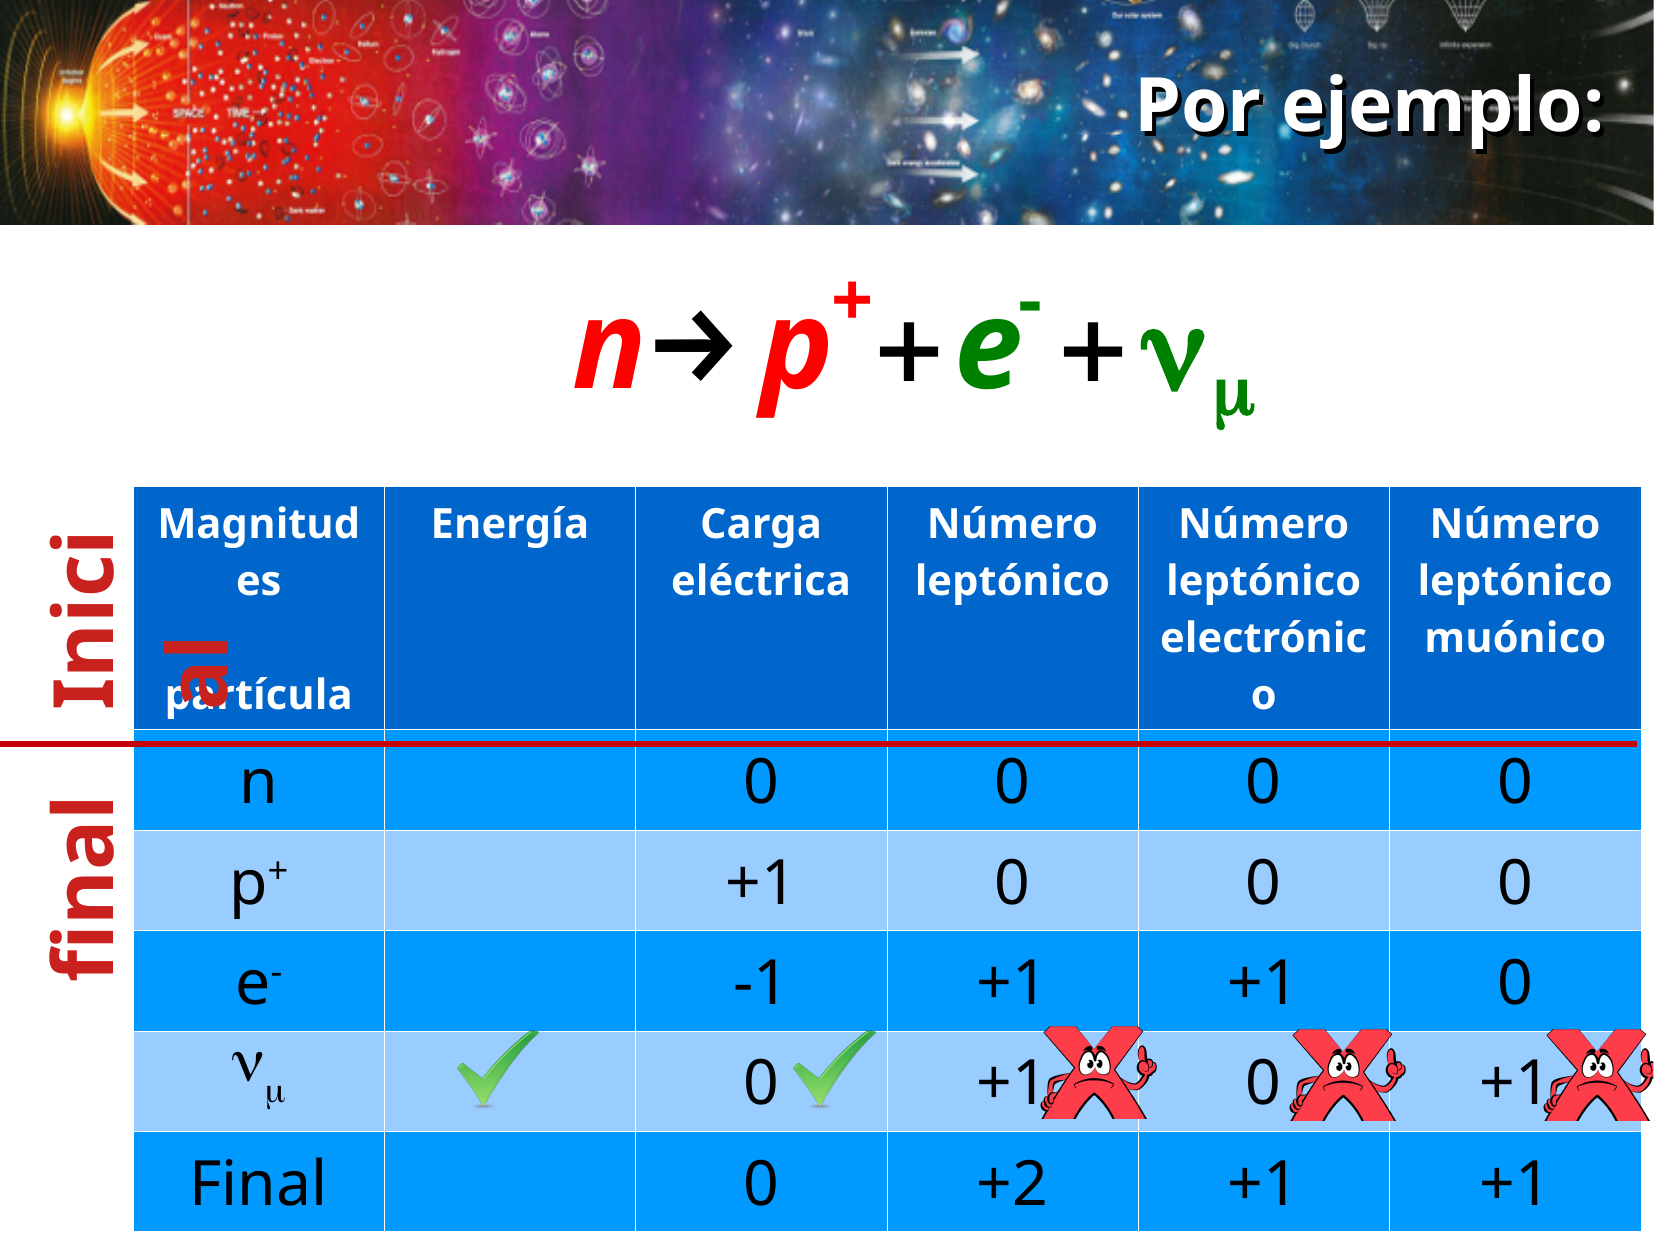

# Por ejemplo:
Inicial
| Magnitudes partícula | Energía | Carga eléctrica | Número leptónico | Número leptónico electrónico | Número leptónico muónico |
| --- | --- | --- | --- | --- | --- |
| n | | 0 | 0 | 0 | 0 |
| p+ | | +1 | 0 | 0 | 0 |
| e- | | -1 | +1 | +1 | 0 |
| nm | | 0 | +1 | 0 | +1 |
| Final | | 0 | +2 | +1 | +1 |
final
H. Asorey - Física IV B
21